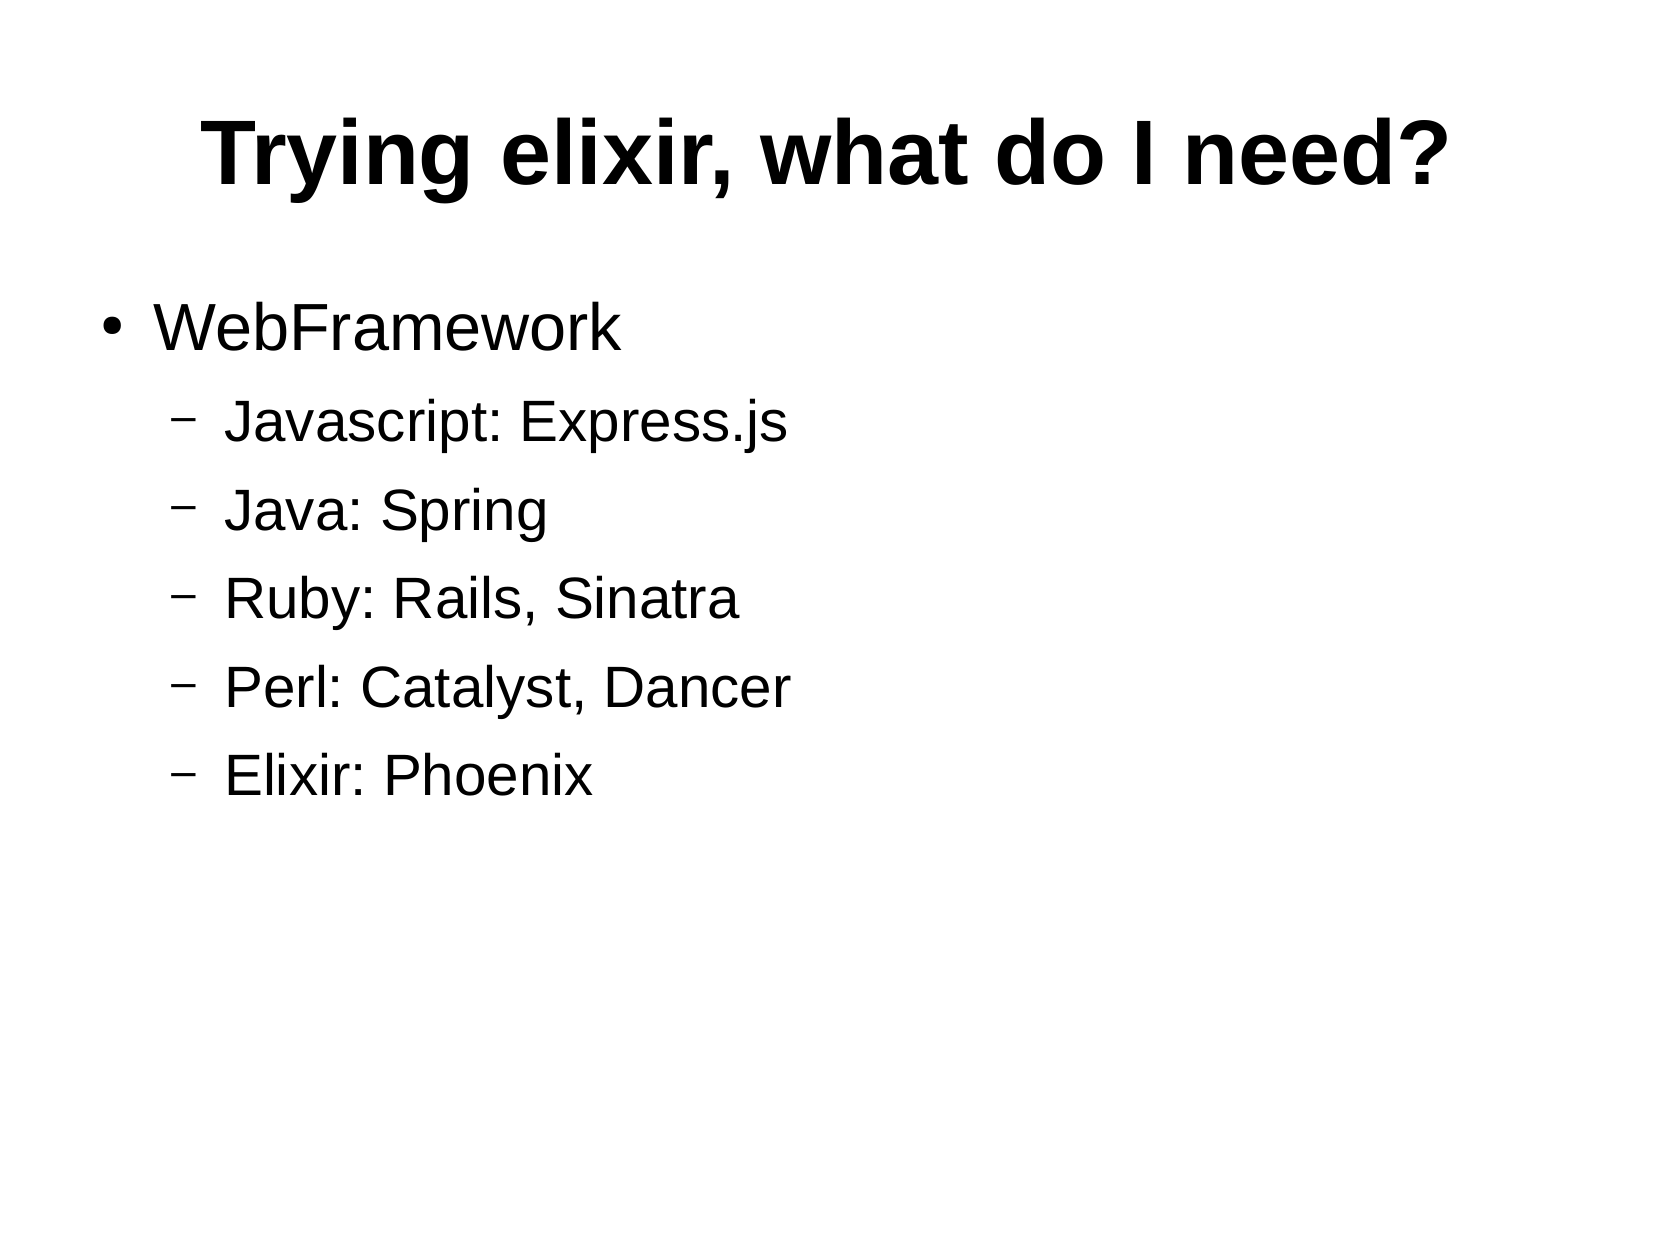

# Trying elixir, what do I need?
WebFramework
Javascript: Express.js
Java: Spring
Ruby: Rails, Sinatra
Perl: Catalyst, Dancer
Elixir: Phoenix